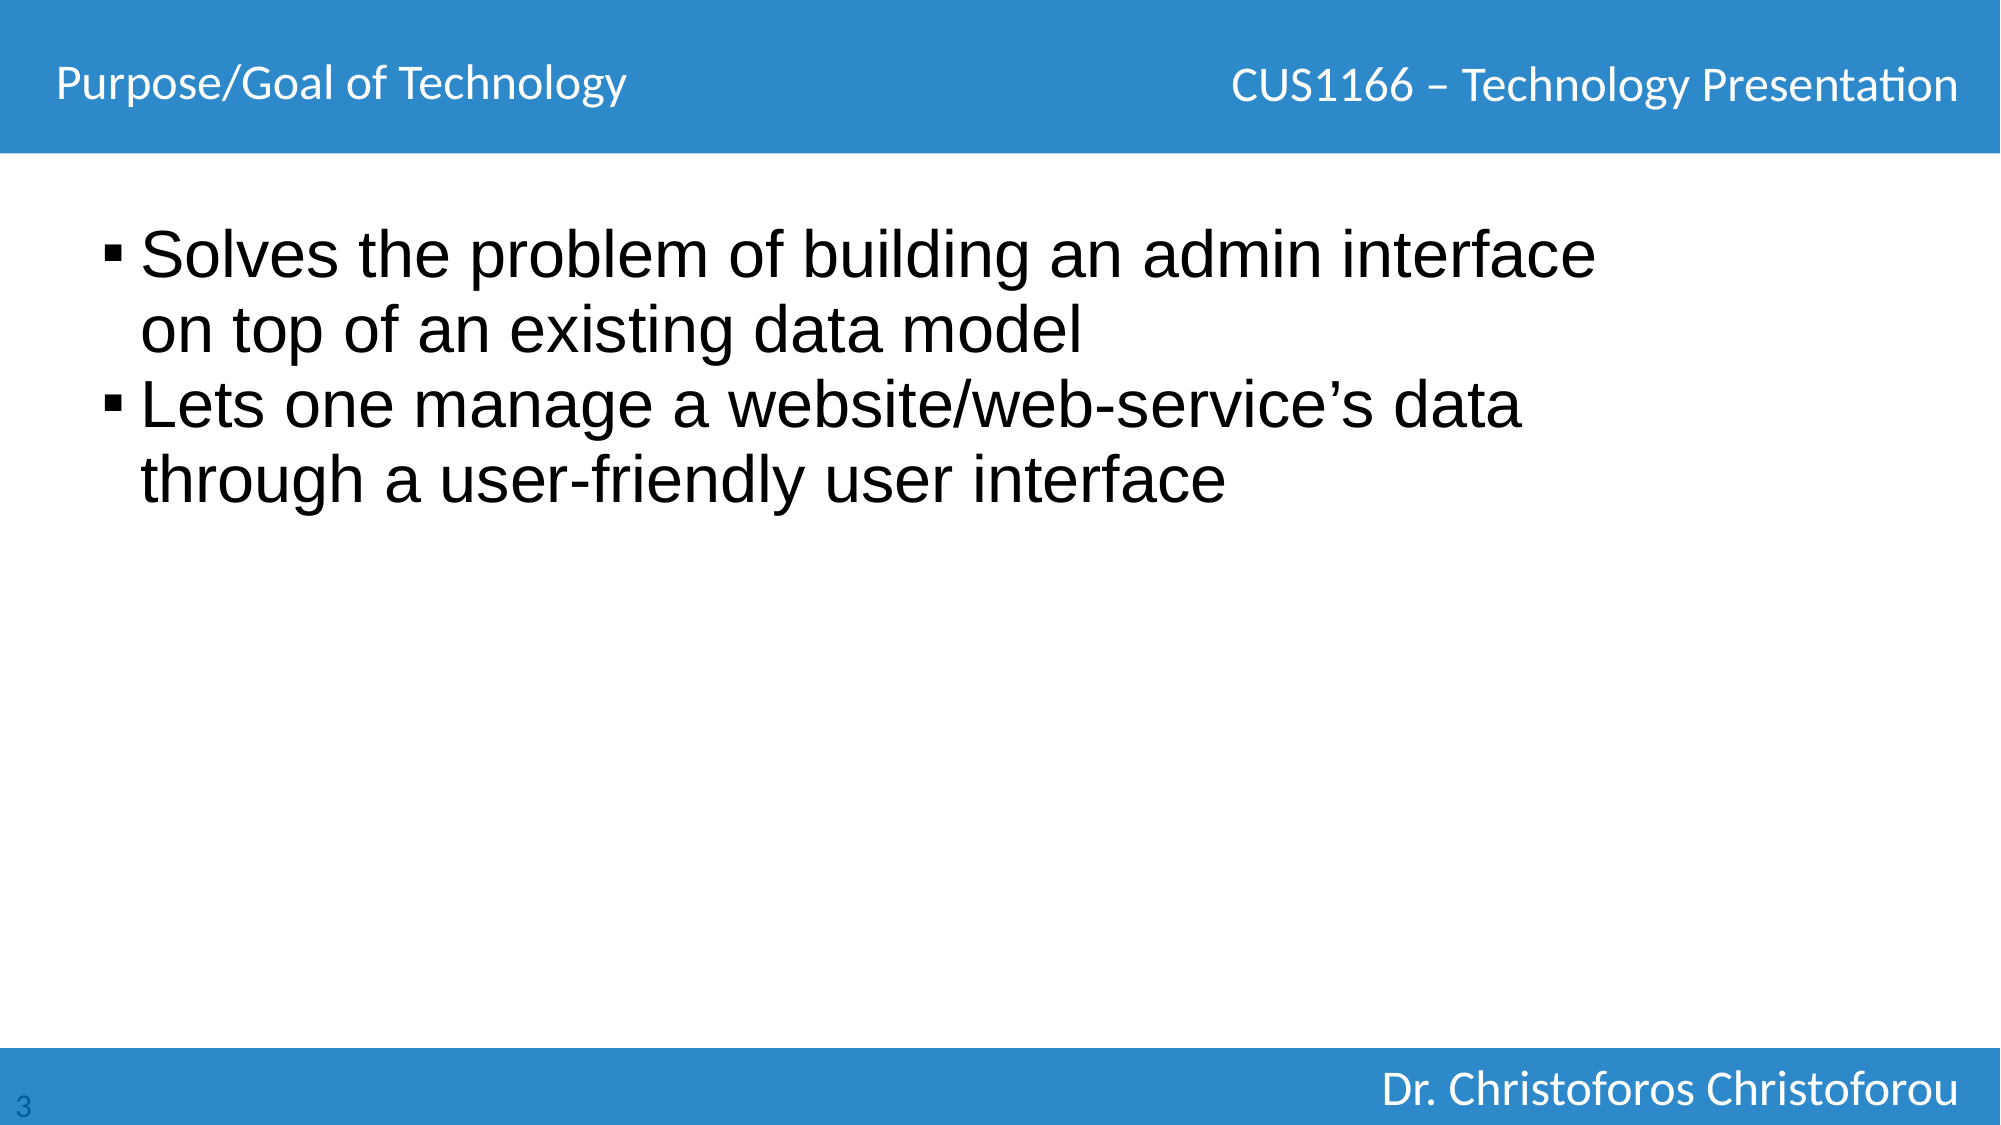

Purpose/Goal of Technology
Solves the problem of building an admin interface on top of an existing data model
Lets one manage a website/web-service’s data through a user-friendly user interface